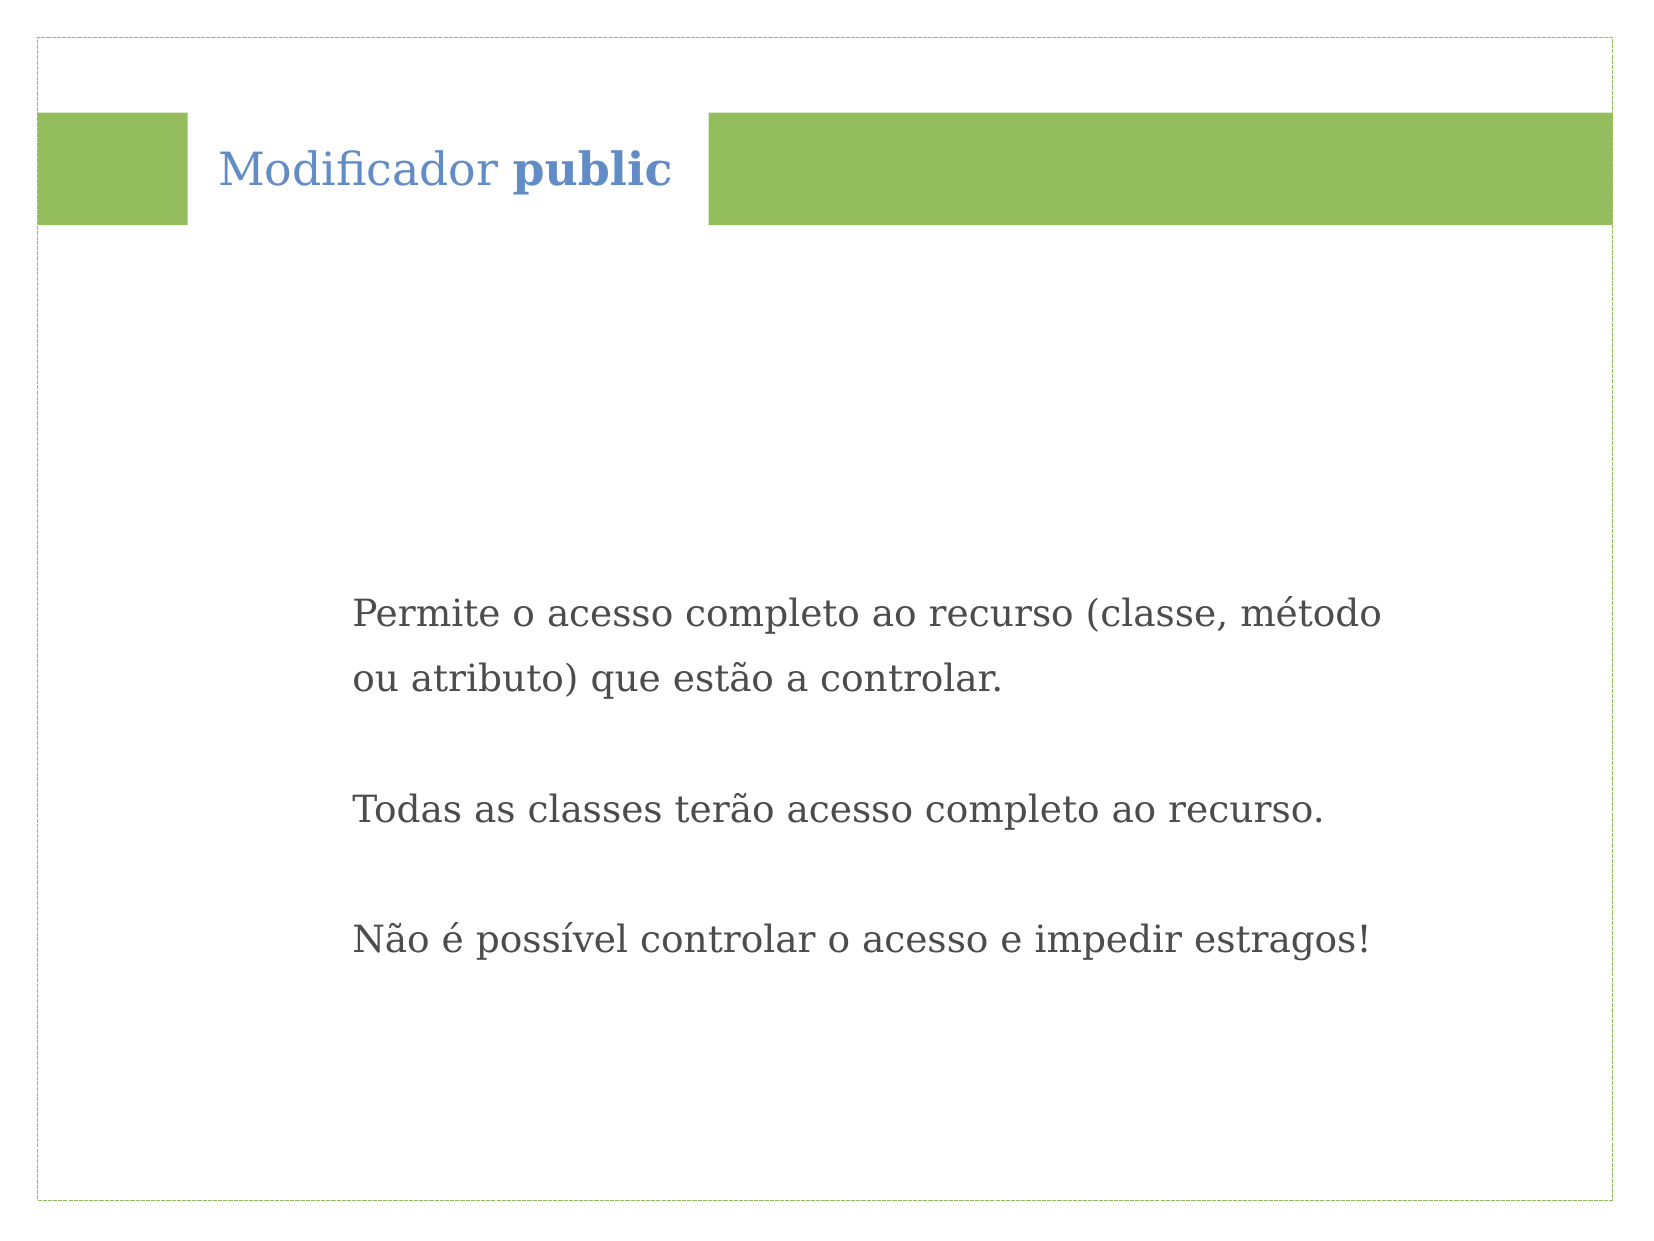

Modificador public
Permite o acesso completo ao recurso (classe, método ou atributo) que estão a controlar.
Todas as classes terão acesso completo ao recurso.
Não é possível controlar o acesso e impedir estragos!